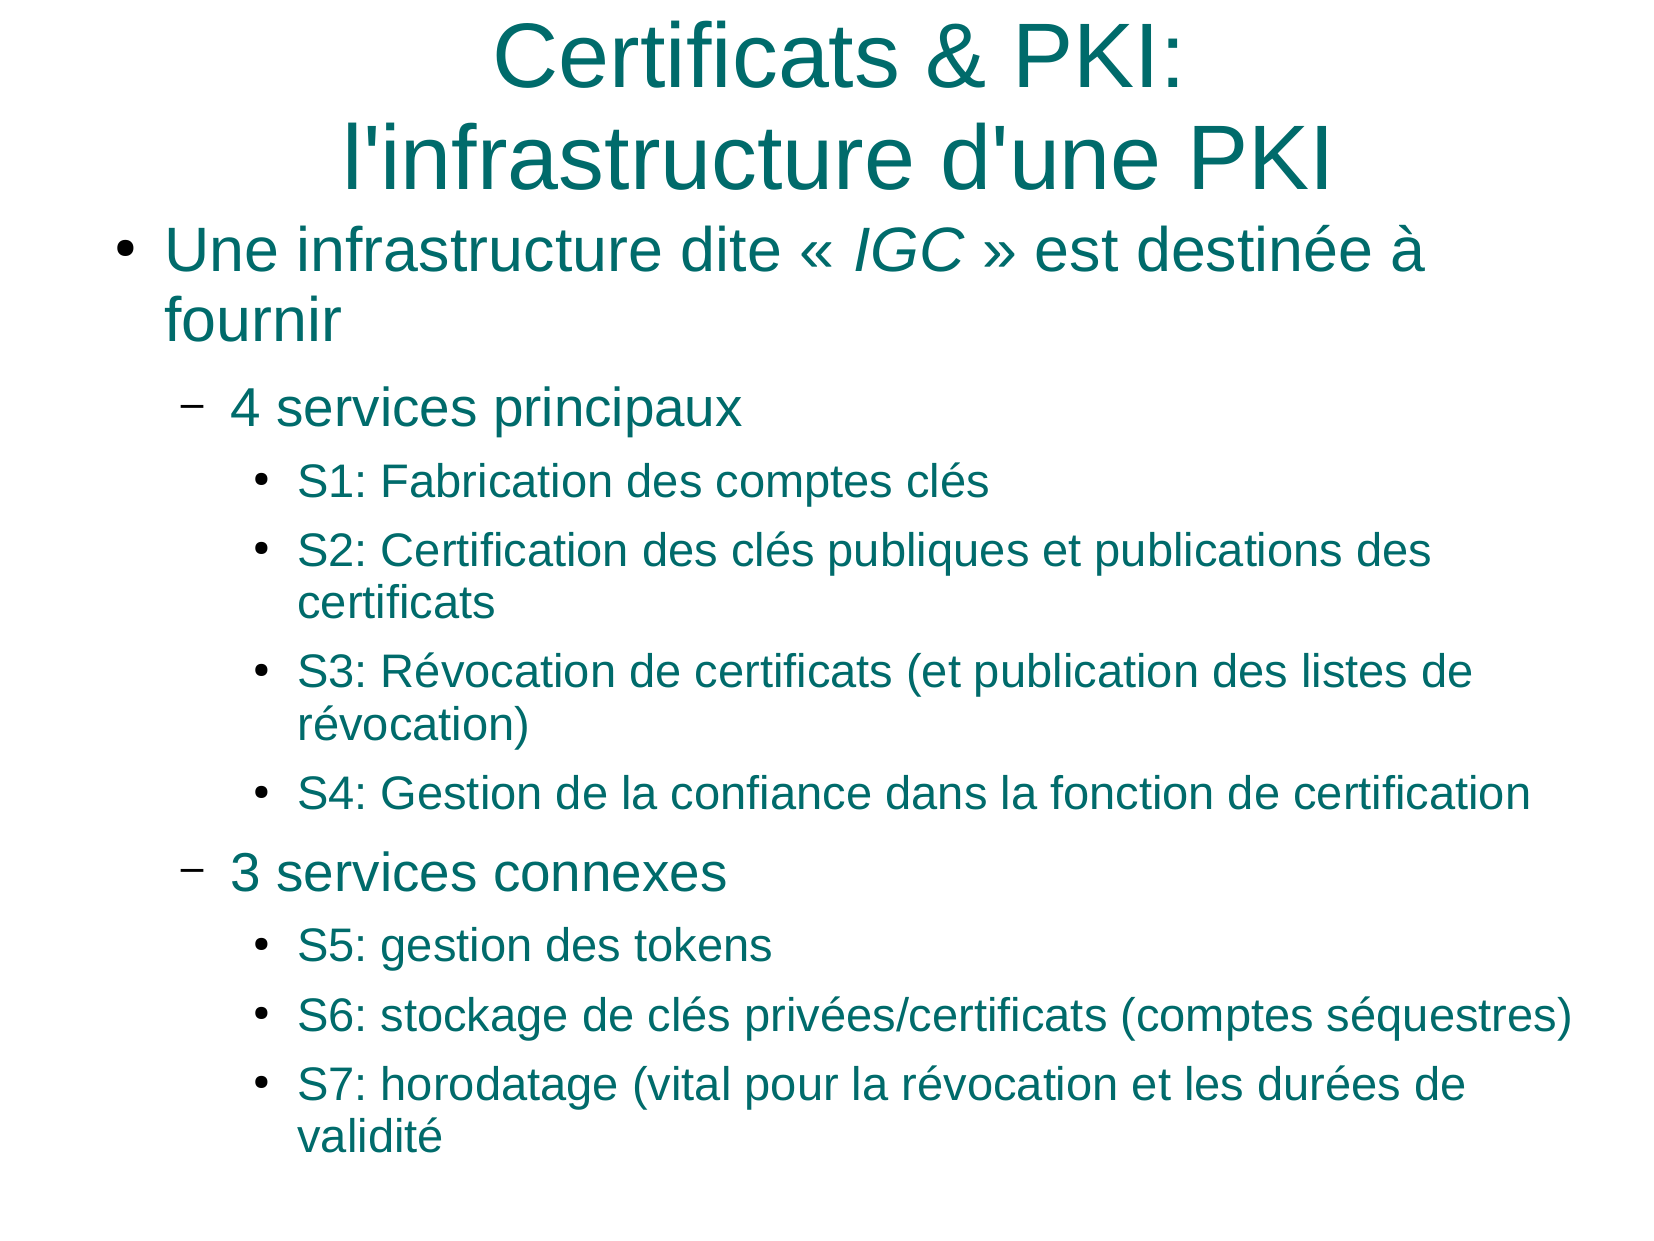

# Certificats & PKI: l'infrastructure d'une PKI
Une infrastructure dite « IGC » est destinée à fournir
4 services principaux
S1: Fabrication des comptes clés
S2: Certification des clés publiques et publications des certificats
S3: Révocation de certificats (et publication des listes de révocation)
S4: Gestion de la confiance dans la fonction de certification
3 services connexes
S5: gestion des tokens
S6: stockage de clés privées/certificats (comptes séquestres)
S7: horodatage (vital pour la révocation et les durées de validité